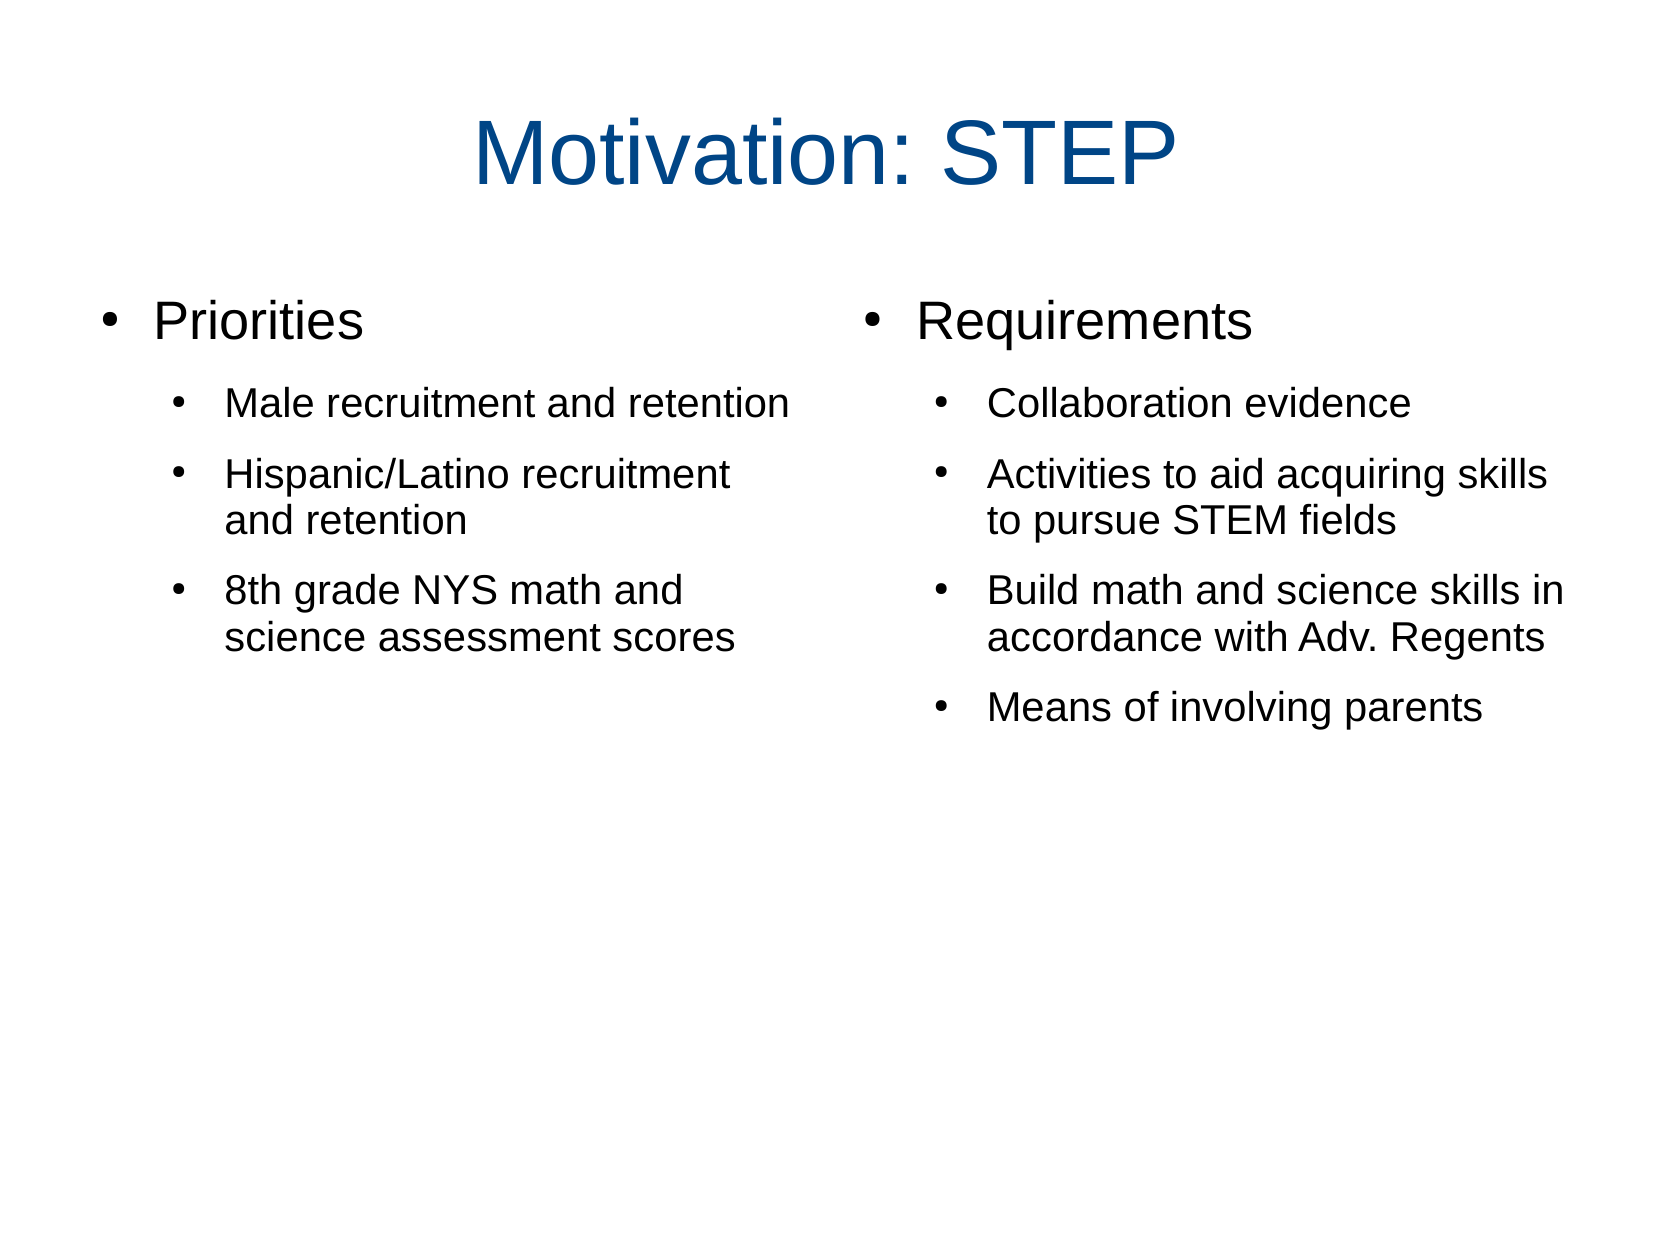

# Motivation: STEP
Priorities
Male recruitment and retention
Hispanic/Latino recruitment and retention
8th grade NYS math and science assessment scores
Requirements
Collaboration evidence
Activities to aid acquiring skills to pursue STEM fields
Build math and science skills in accordance with Adv. Regents
Means of involving parents